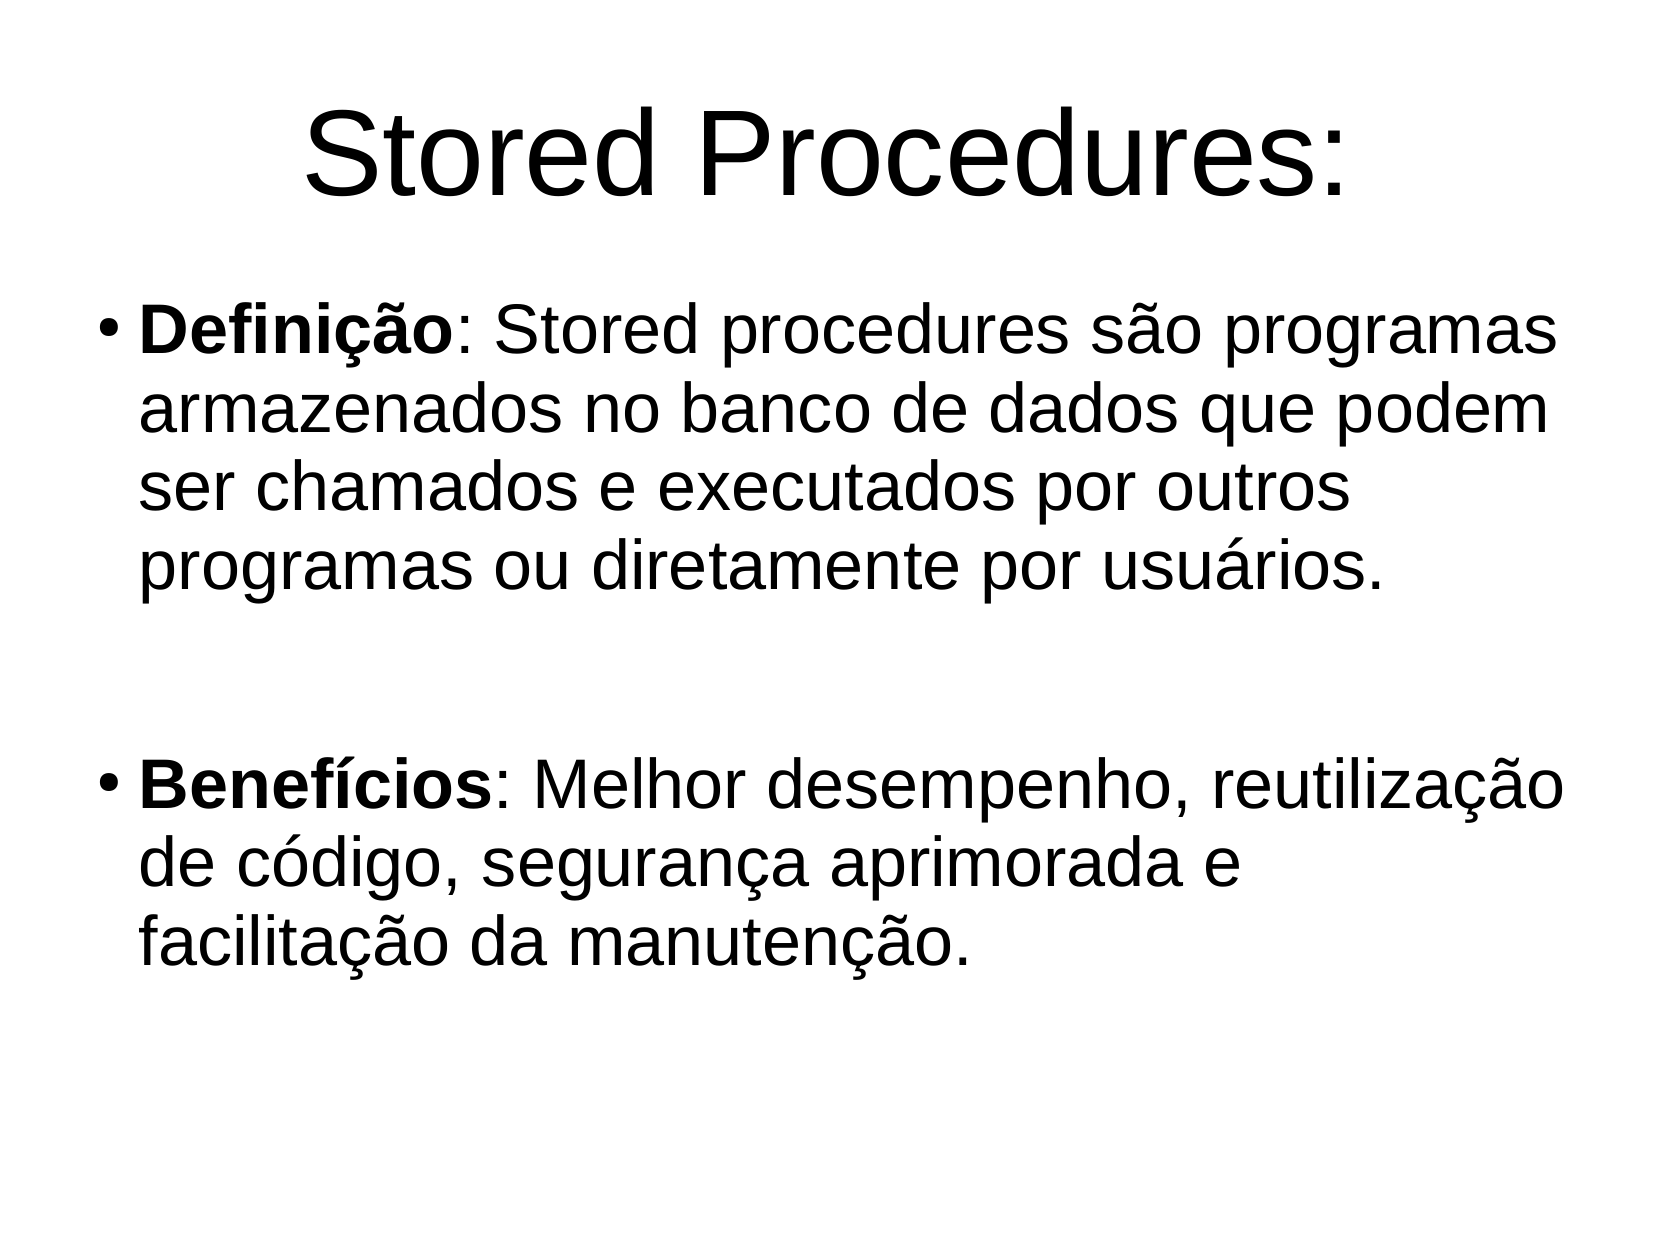

# Stored Procedures:
Definição: Stored procedures são programas armazenados no banco de dados que podem ser chamados e executados por outros programas ou diretamente por usuários.
Benefícios: Melhor desempenho, reutilização de código, segurança aprimorada e facilitação da manutenção.